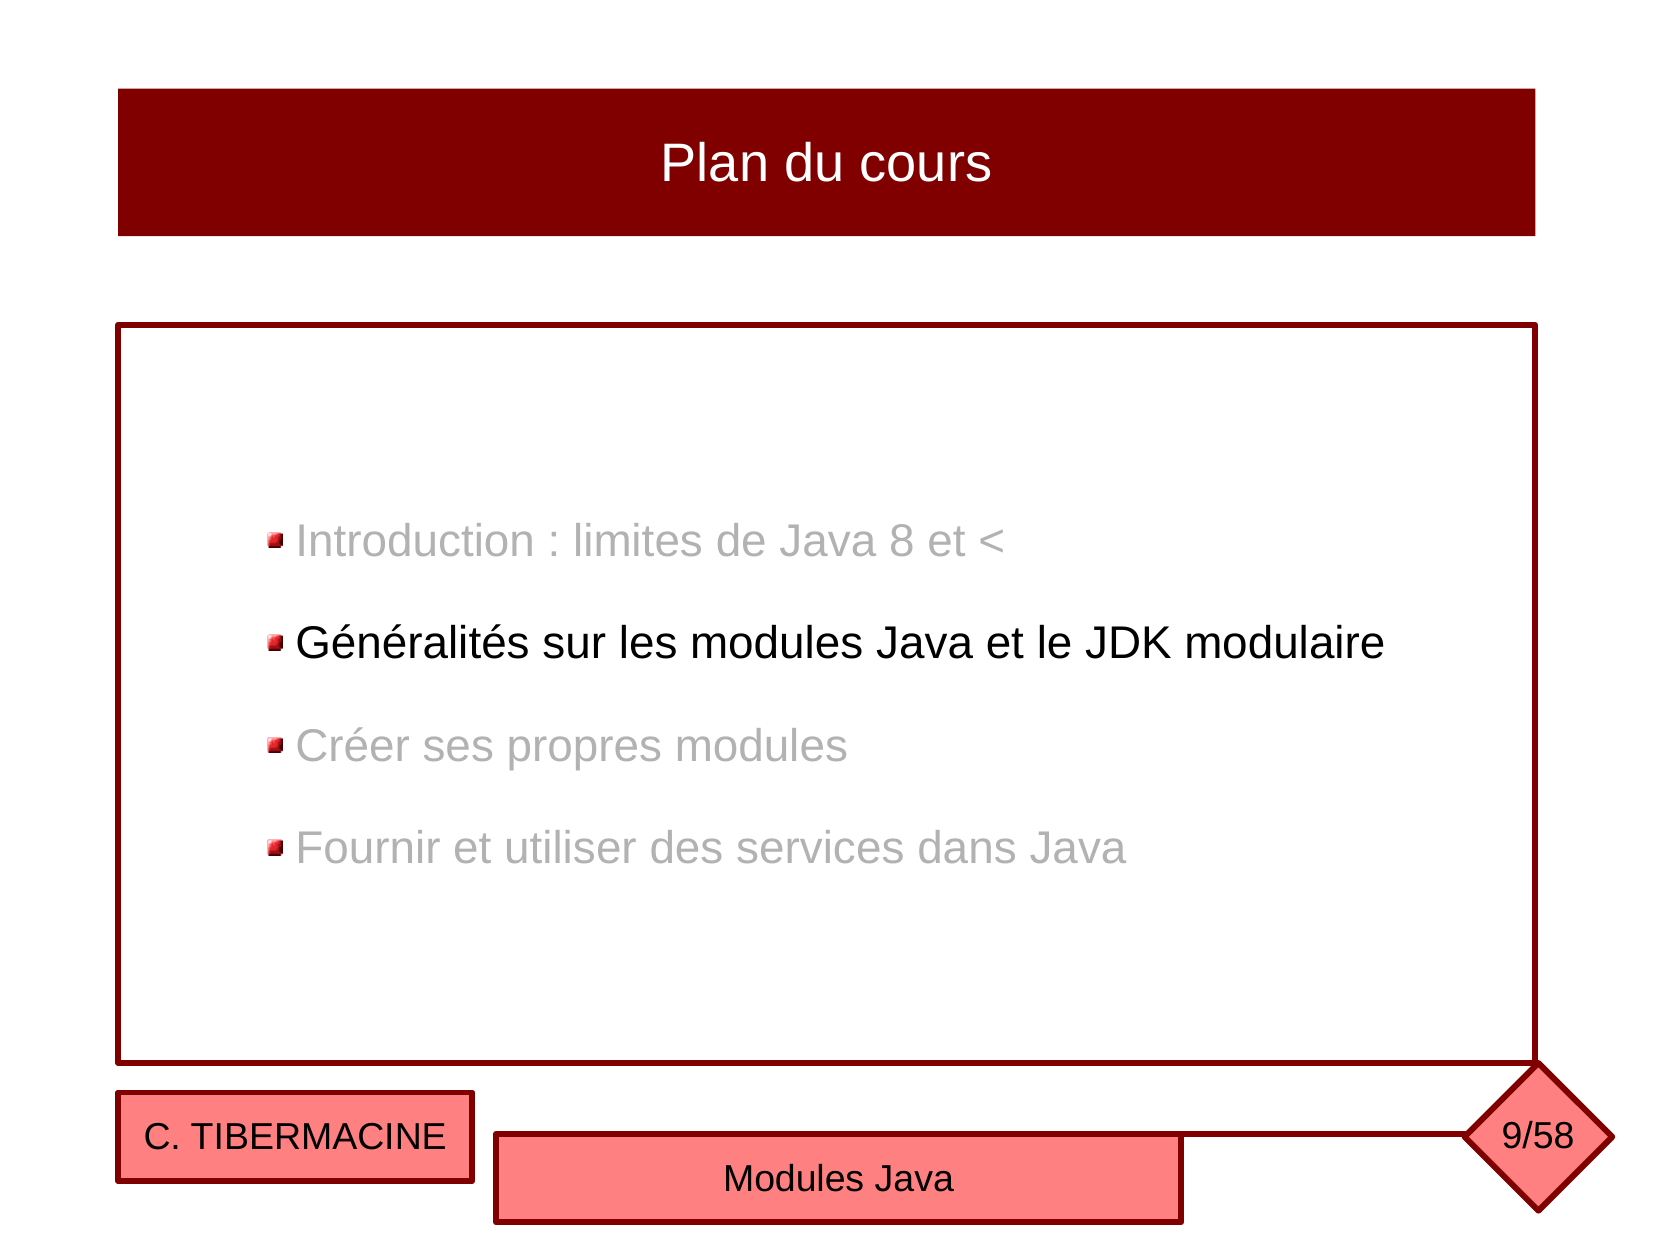

Plan du cours
 Introduction : limites de Java 8 et <
 Généralités sur les modules Java et le JDK modulaire
 Créer ses propres modules
 Fournir et utiliser des services dans Java
C. TIBERMACINE
Modules Java